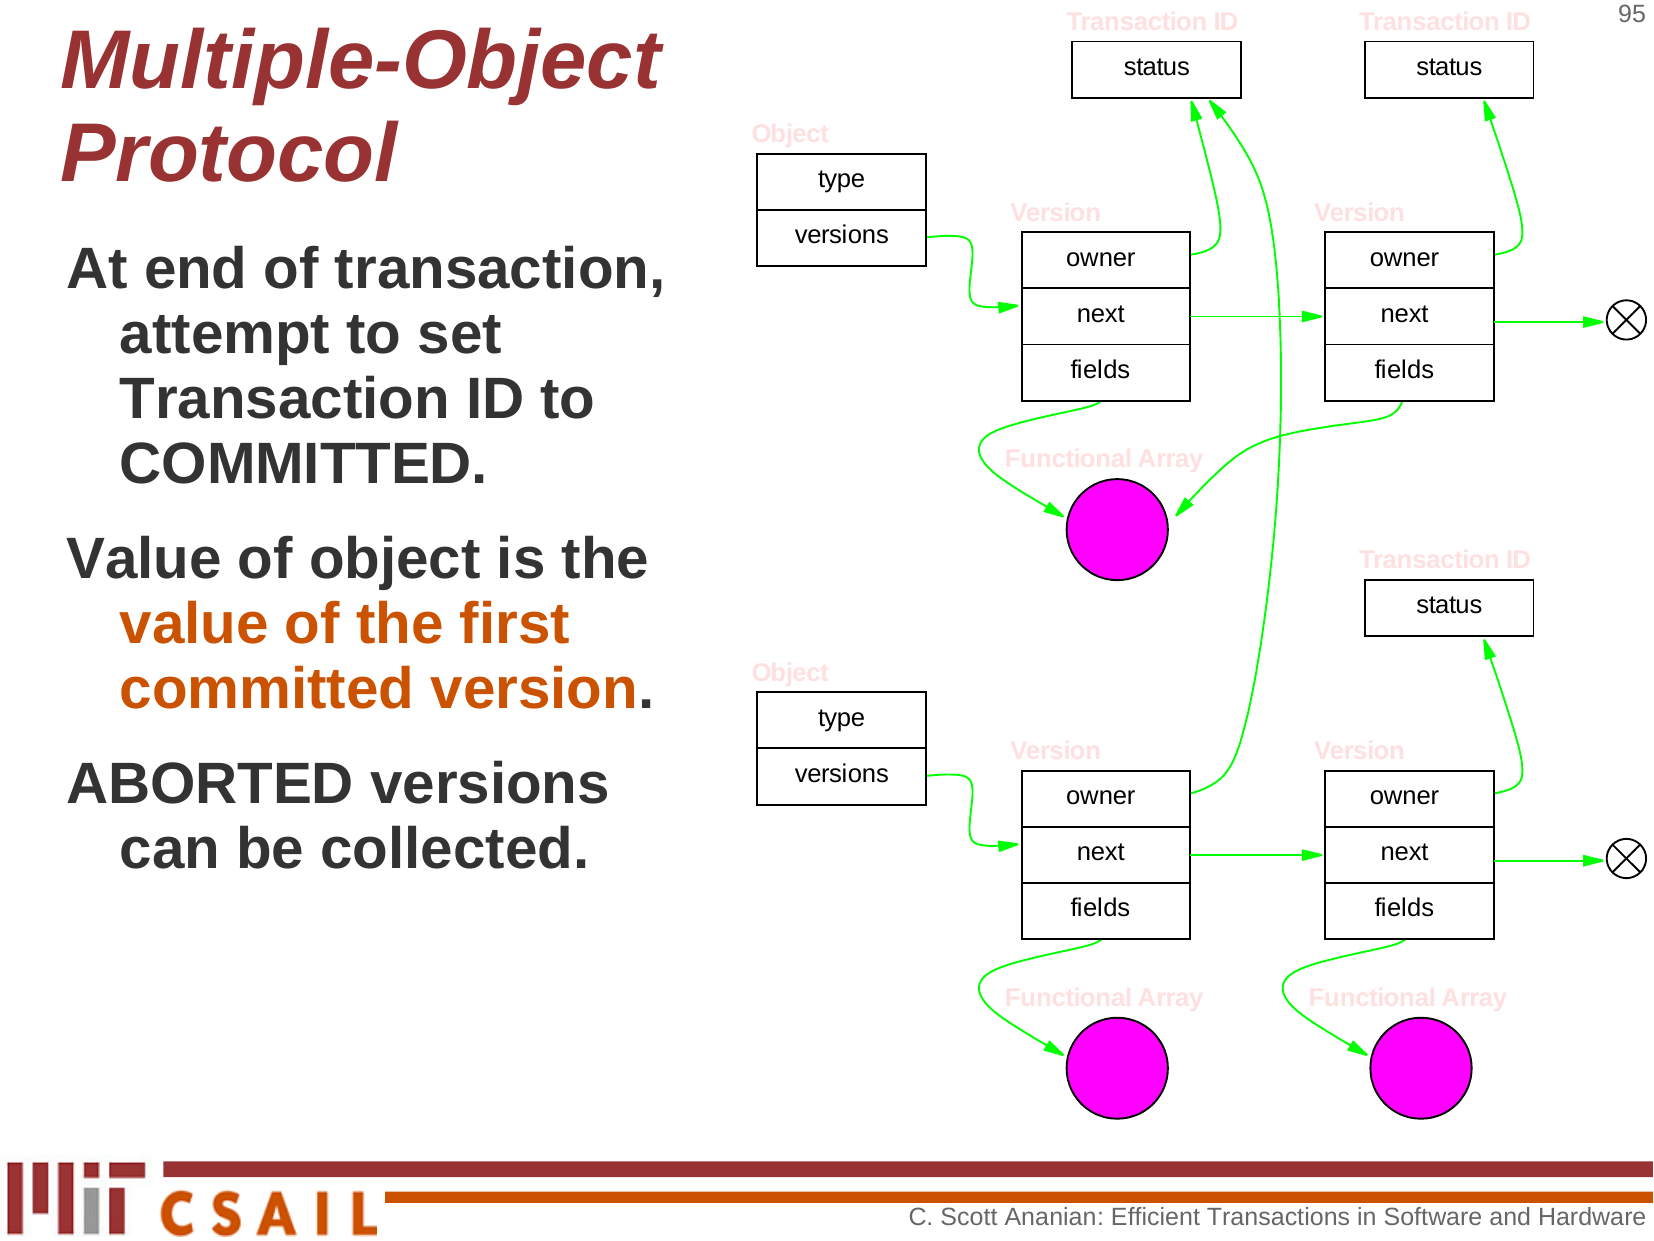

# Multiple-Object Protocol
At end of transaction, attempt to set Transaction ID to COMMITTED.
Value of object is the value of the first committed version.
ABORTED versions can be collected.